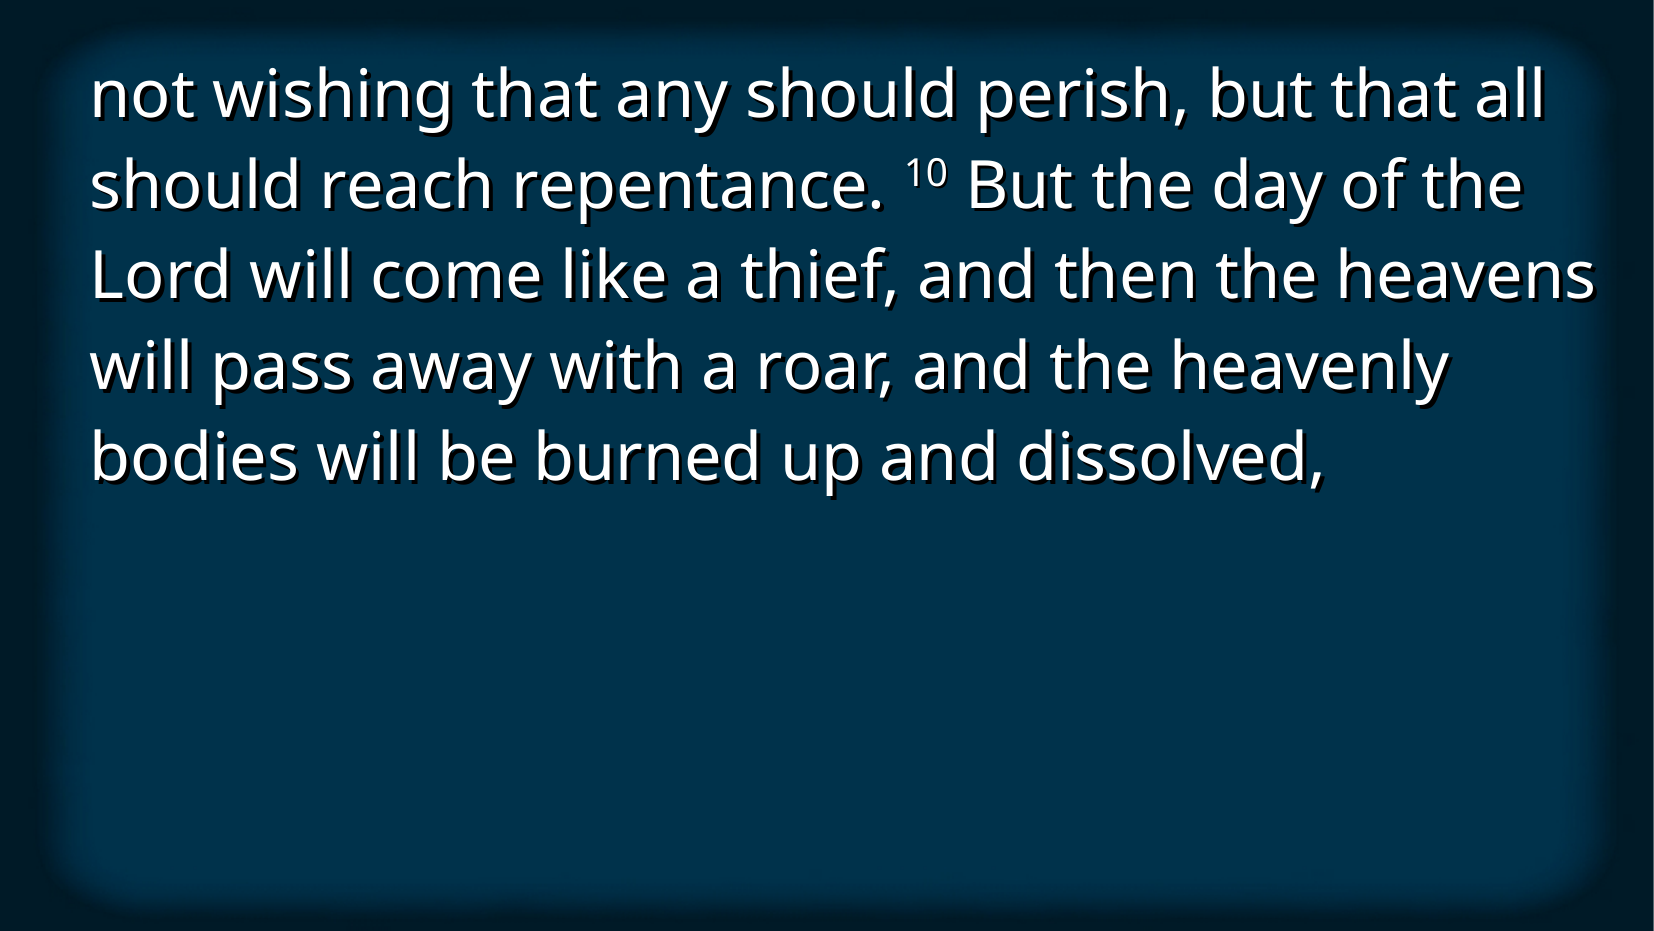

not wishing that any should perish, but that all should reach repentance. 10 But the day of the Lord will come like a thief, and then the heavens will pass away with a roar, and the heavenly bodies will be burned up and dissolved,